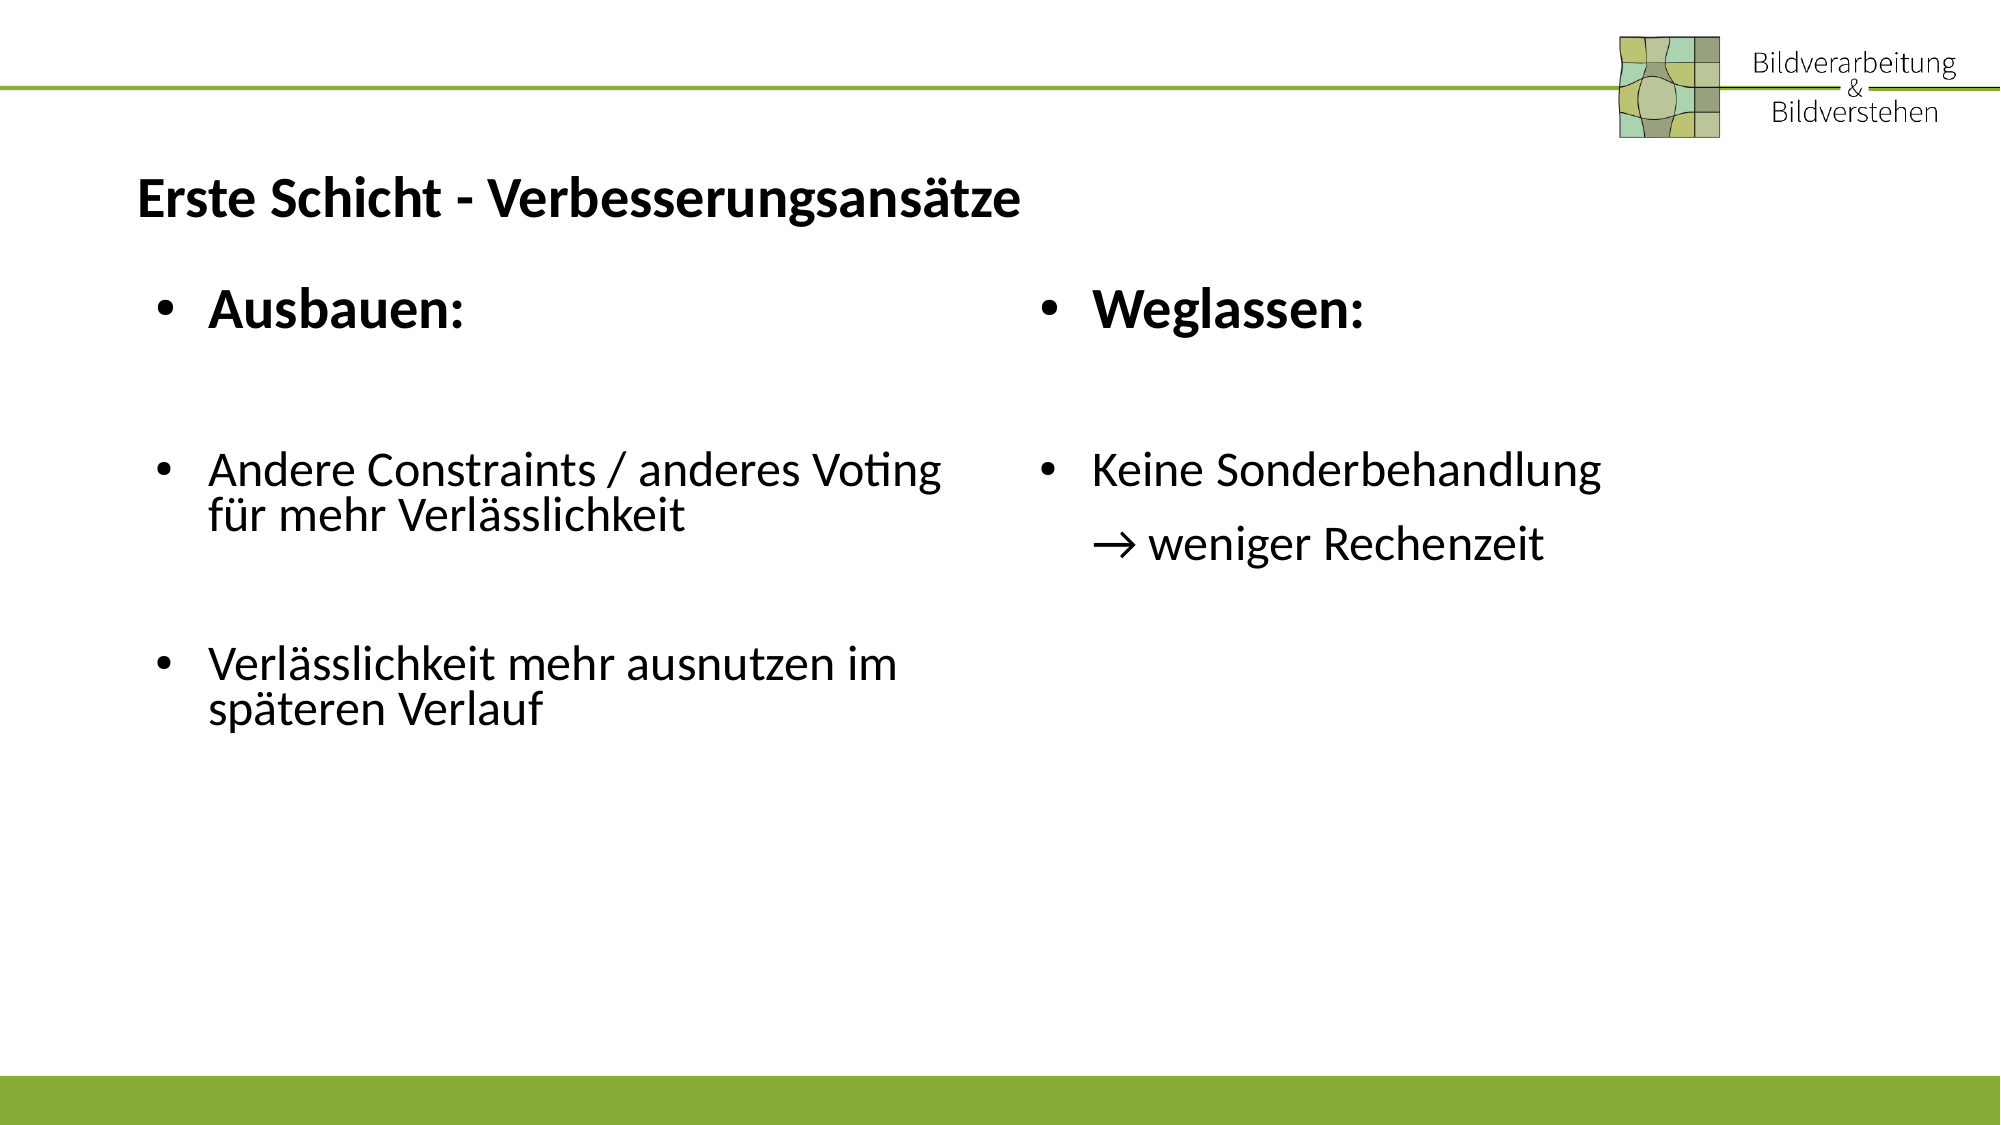

# Erste Schicht - Verbesserungsansätze
Ausbauen:
Andere Constraints / anderes Voting für mehr Verlässlichkeit
Verlässlichkeit mehr ausnutzen im späteren Verlauf
Weglassen:
Keine Sonderbehandlung
→ weniger Rechenzeit